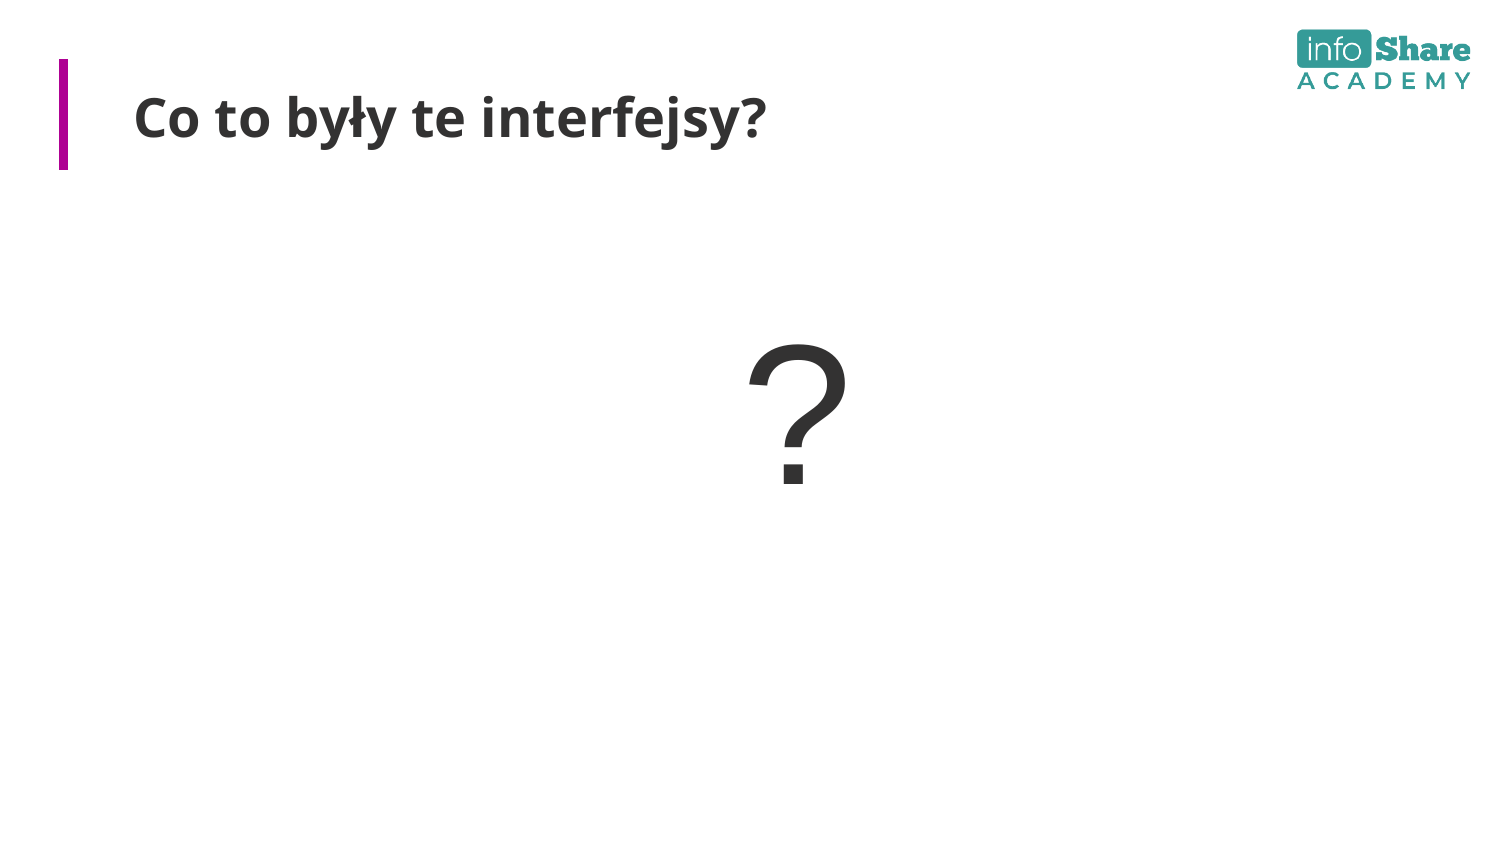

# Co to były te interfejsy?
?